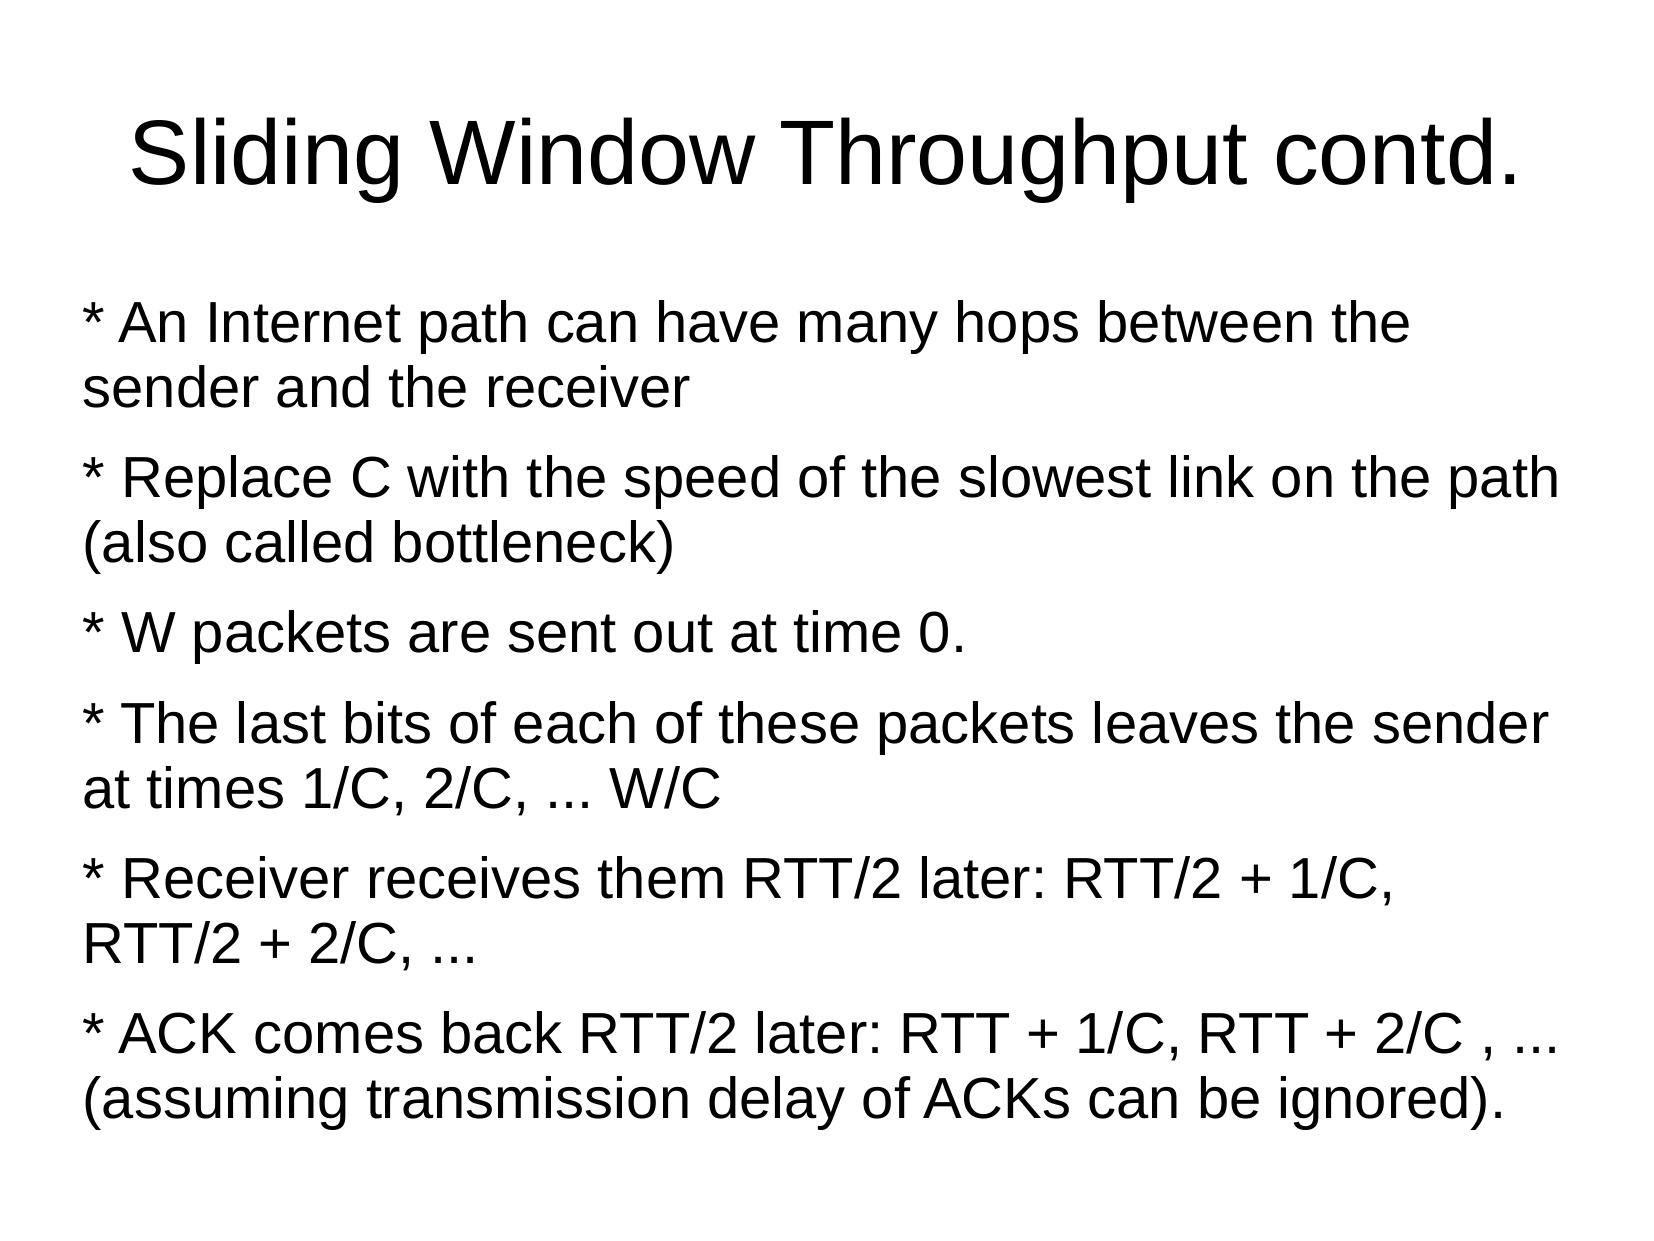

# Sliding Window Throughput contd.
* An Internet path can have many hops between the sender and the receiver
* Replace C with the speed of the slowest link on the path (also called bottleneck)
* W packets are sent out at time 0.
* The last bits of each of these packets leaves the sender at times 1/C, 2/C, ... W/C
* Receiver receives them RTT/2 later: RTT/2 + 1/C, RTT/2 + 2/C, ...
* ACK comes back RTT/2 later: RTT + 1/C, RTT + 2/C , ... (assuming transmission delay of ACKs can be ignored).